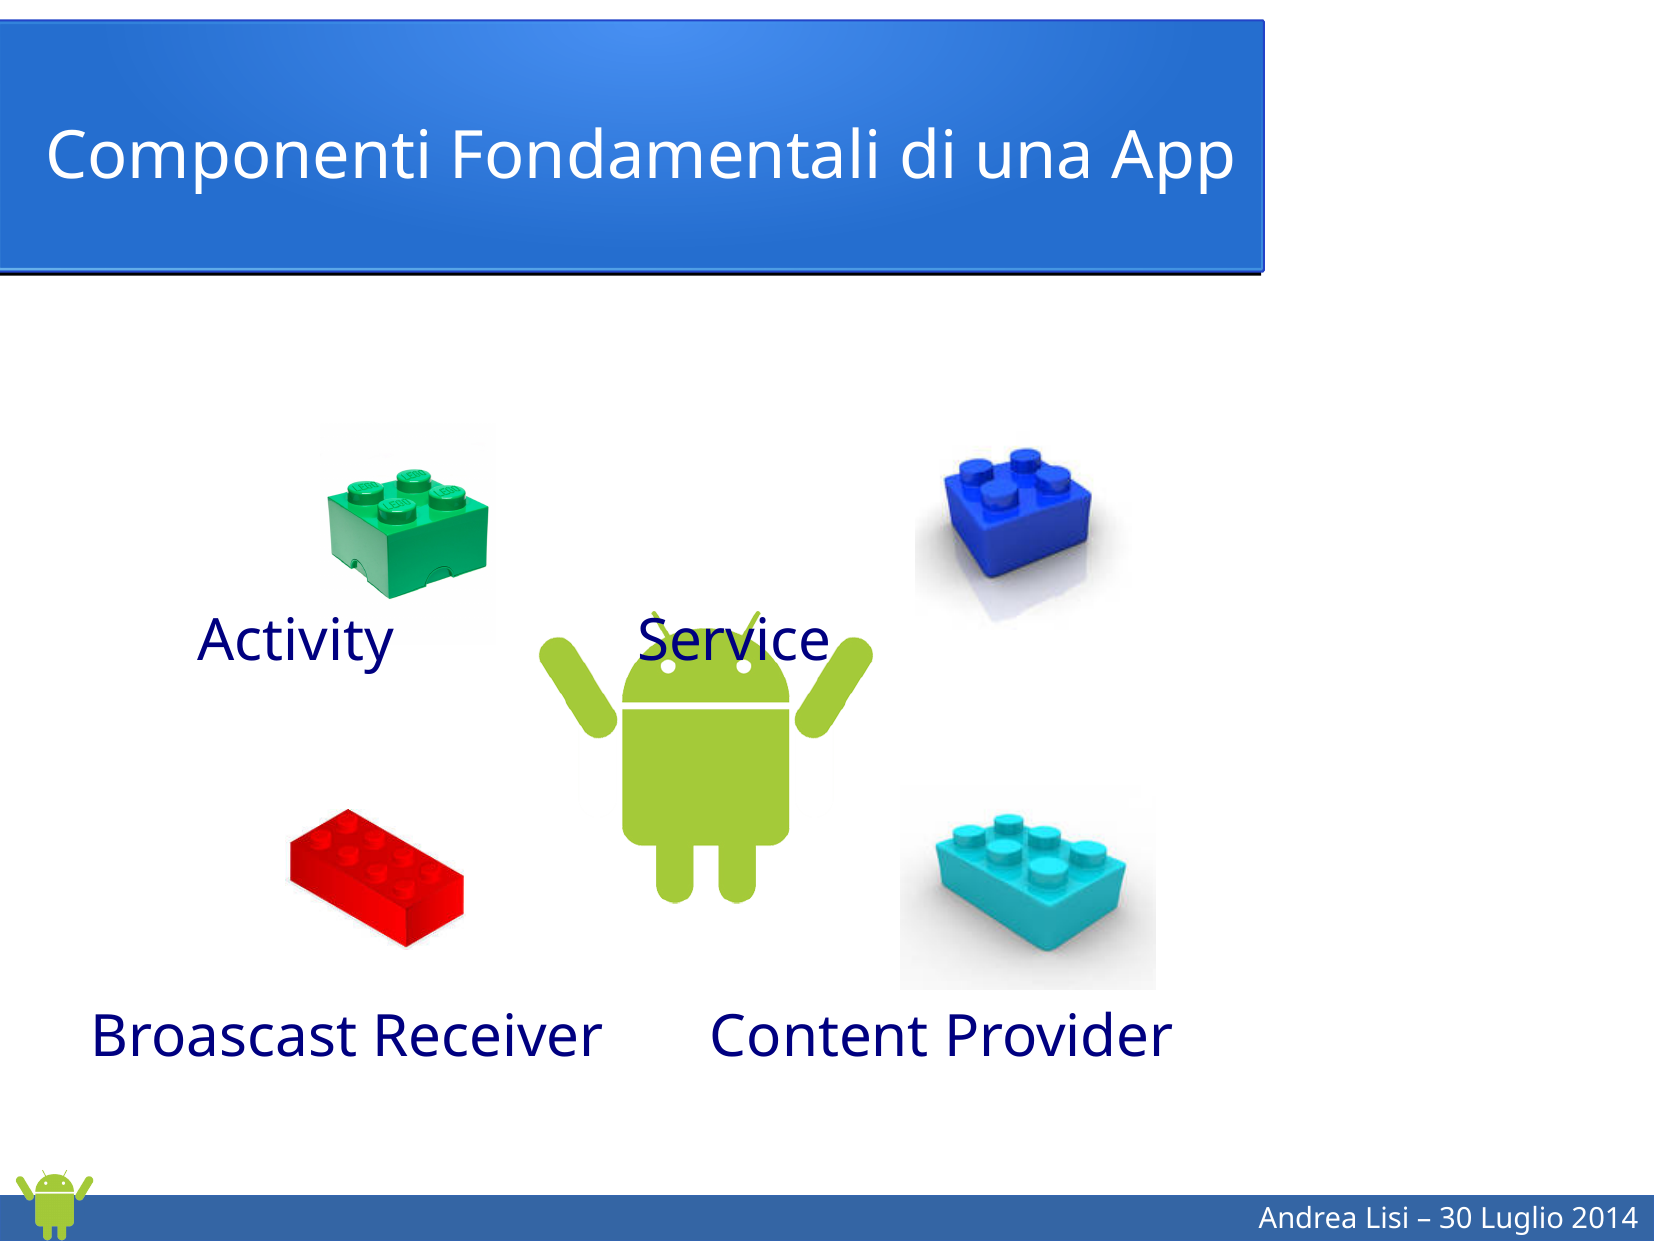

# Componenti Fondamentali di una App
 Activity Service
 Broascast Receiver Content Provider
Andrea Lisi – 30 Luglio 2014